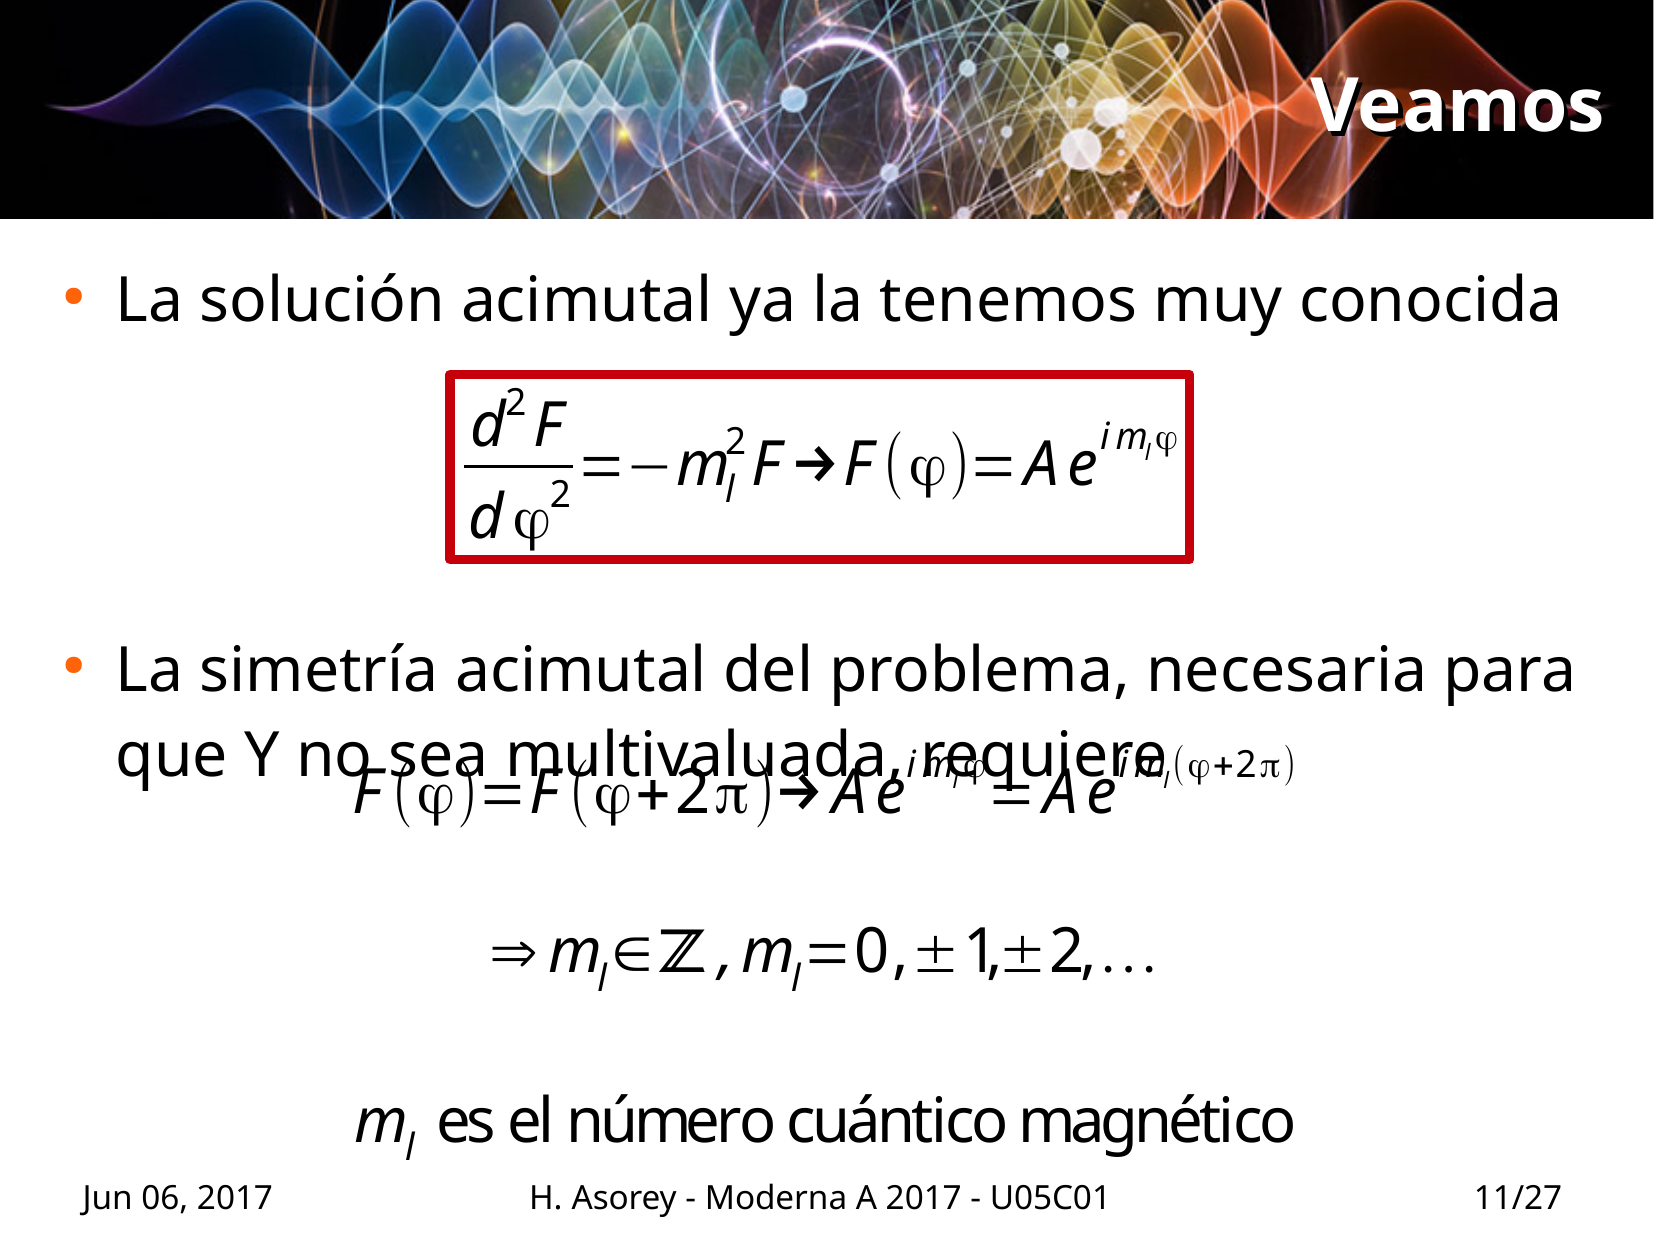

# Veamos
La solución acimutal ya la tenemos muy conocida
La simetría acimutal del problema, necesaria para que Y no sea multivaluada, requiere
Jun 06, 2017
H. Asorey - Moderna A 2017 - U05C01
11